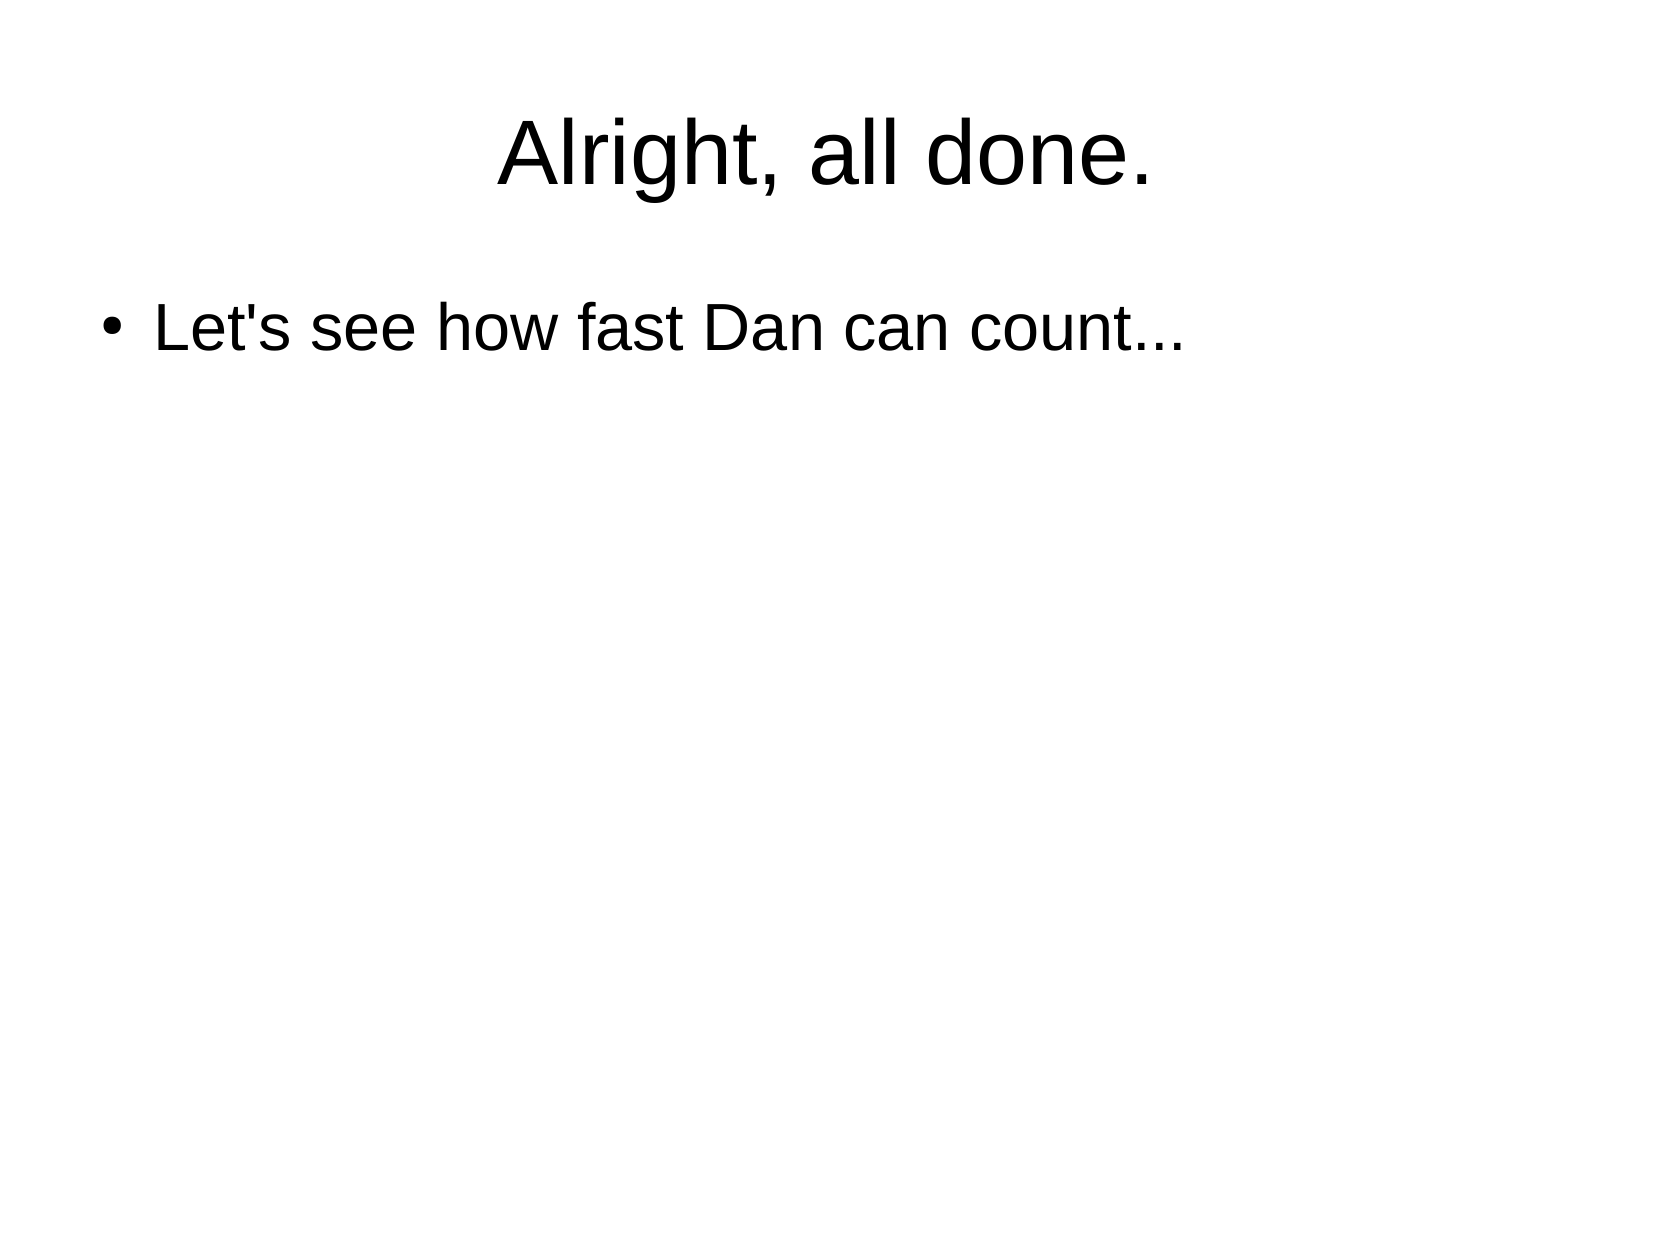

# Alright, all done.
Let's see how fast Dan can count...